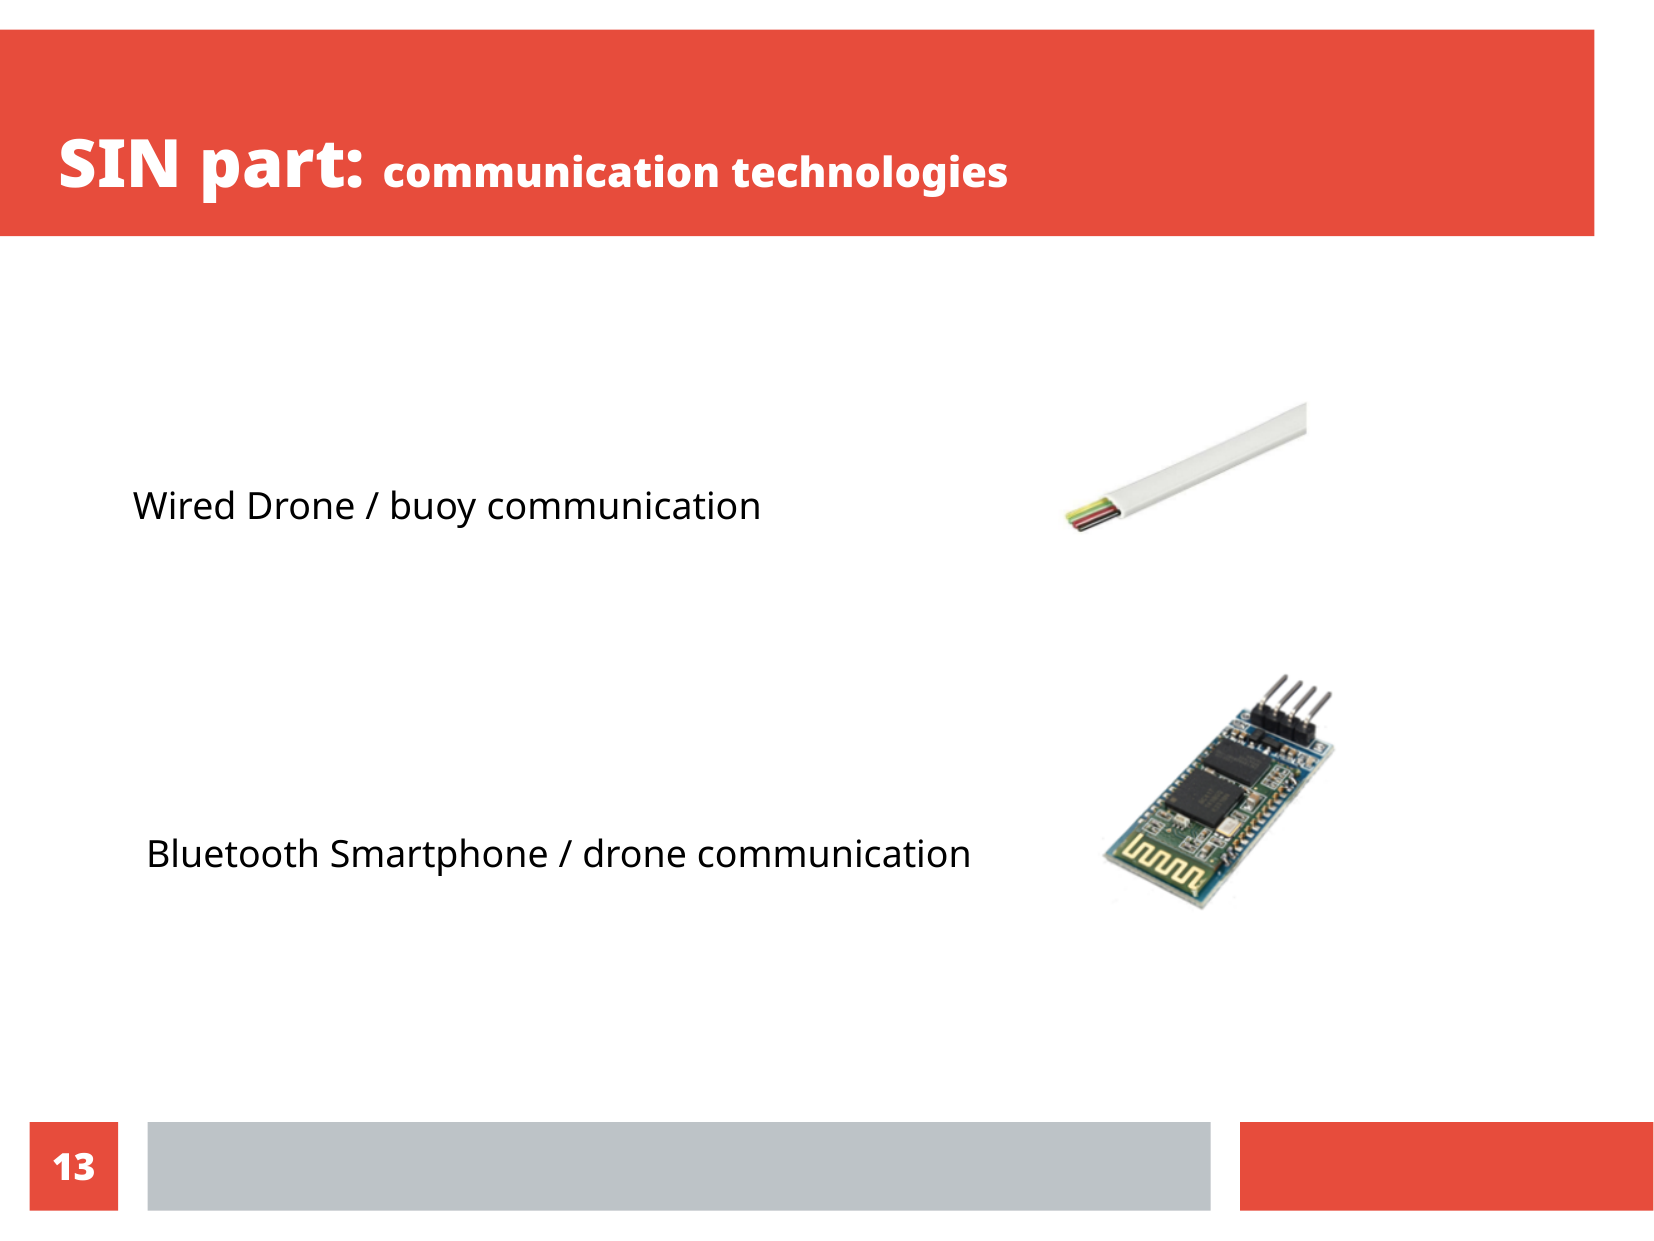

# SIN part: communication technologies
Wired Drone / buoy communication
Bluetooth Smartphone / drone communication
13